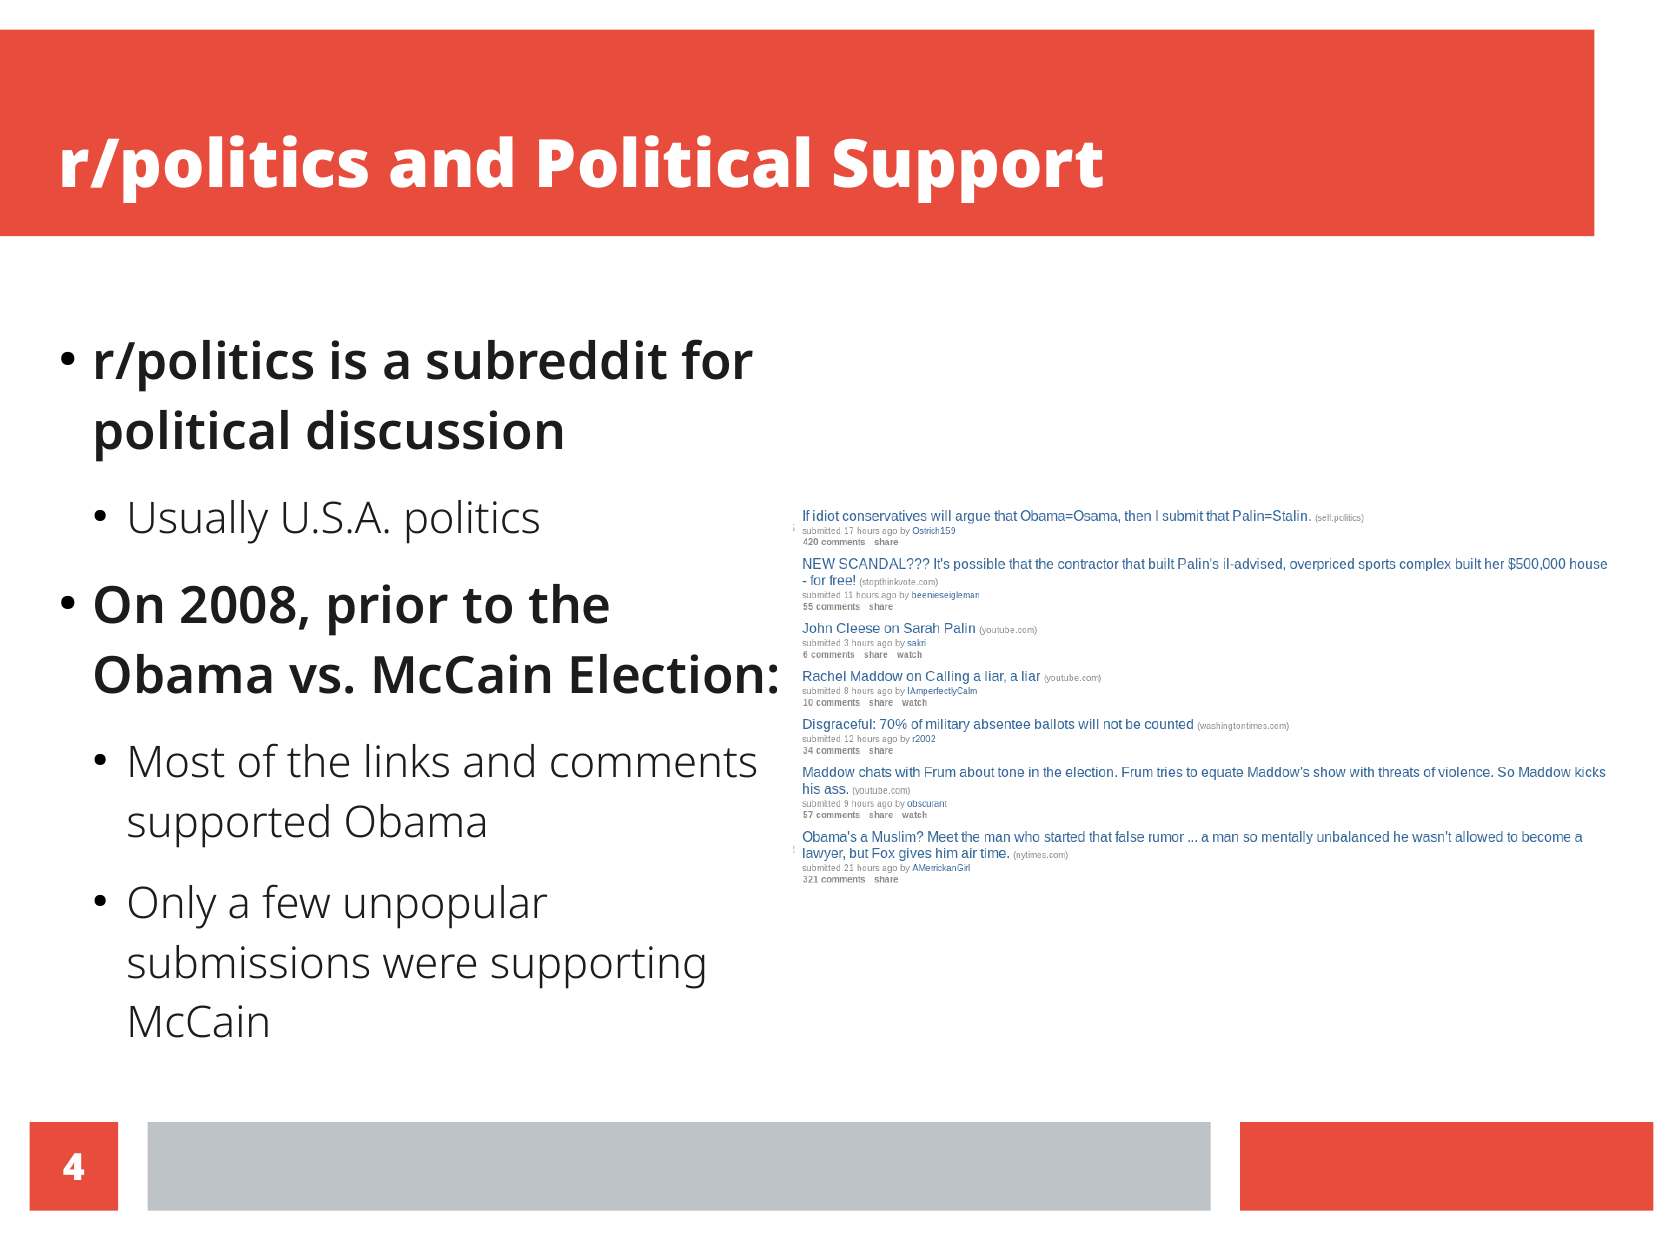

# r/politics and Political Support
r/politics is a subreddit for political discussion
Usually U.S.A. politics
On 2008, prior to the Obama vs. McCain Election:
Most of the links and comments supported Obama
Only a few unpopular submissions were supporting McCain
4